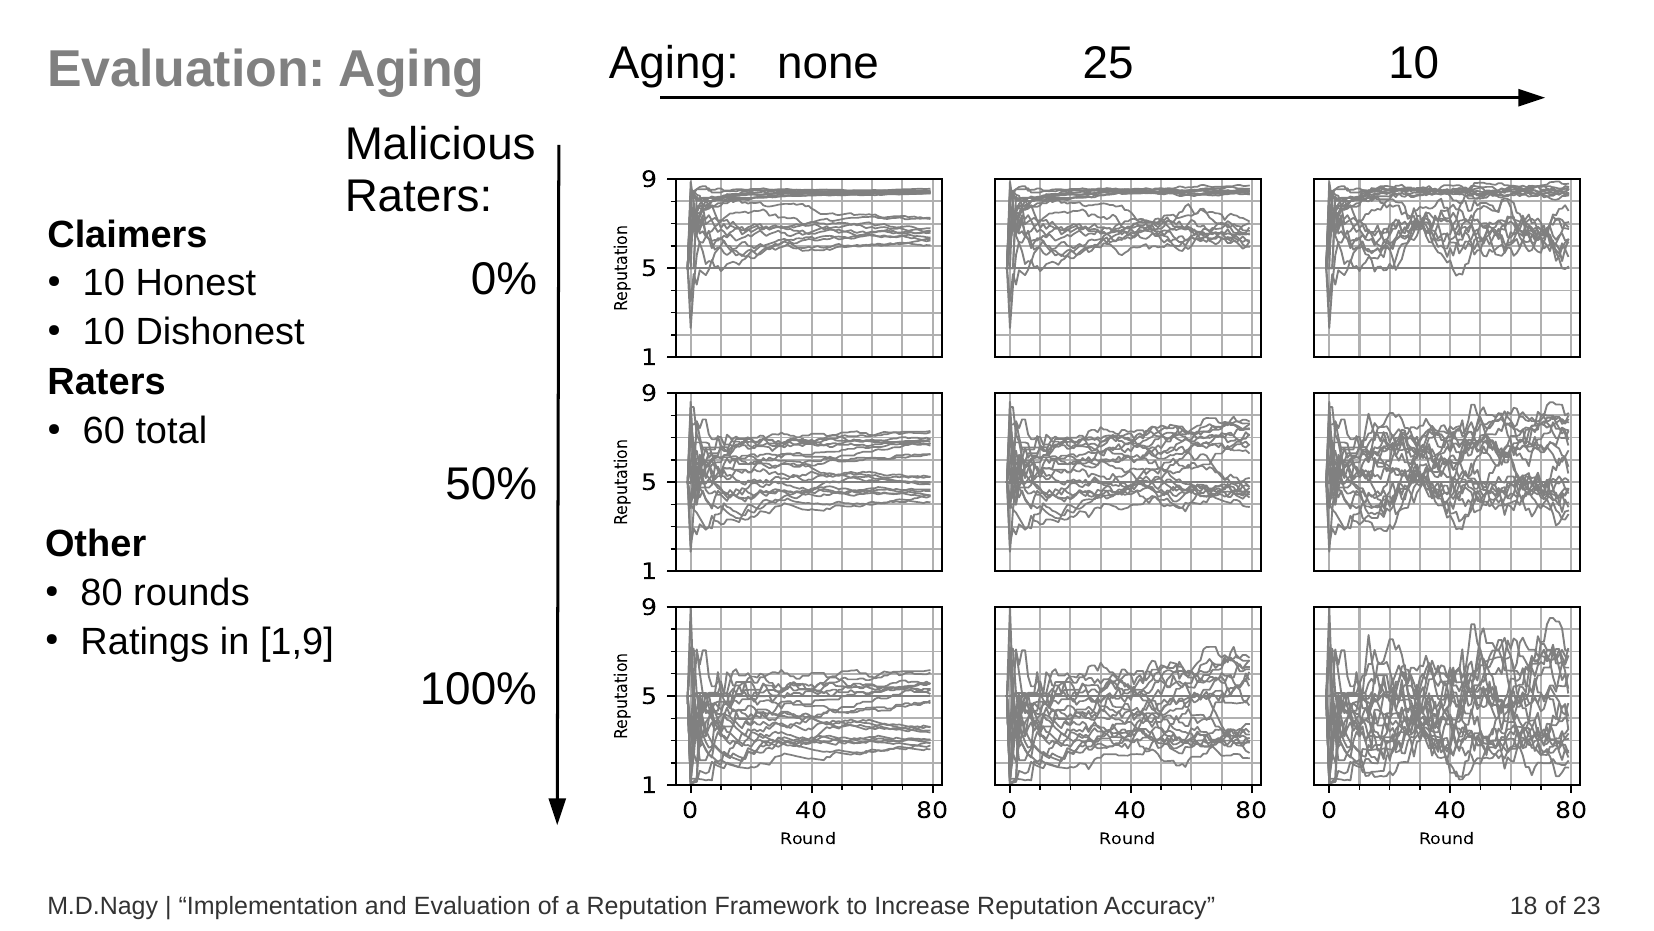

Aging: none 25 10
# Evaluation: Aging
Malicious Raters:
Claimers
10 Honest
10 Dishonest
0%
50%
100%
Raters
60 total
Other
80 rounds
Ratings in [1,9]
M.D.Nagy | “Implementation and Evaluation of a Reputation Framework to Increase Reputation Accuracy”
18